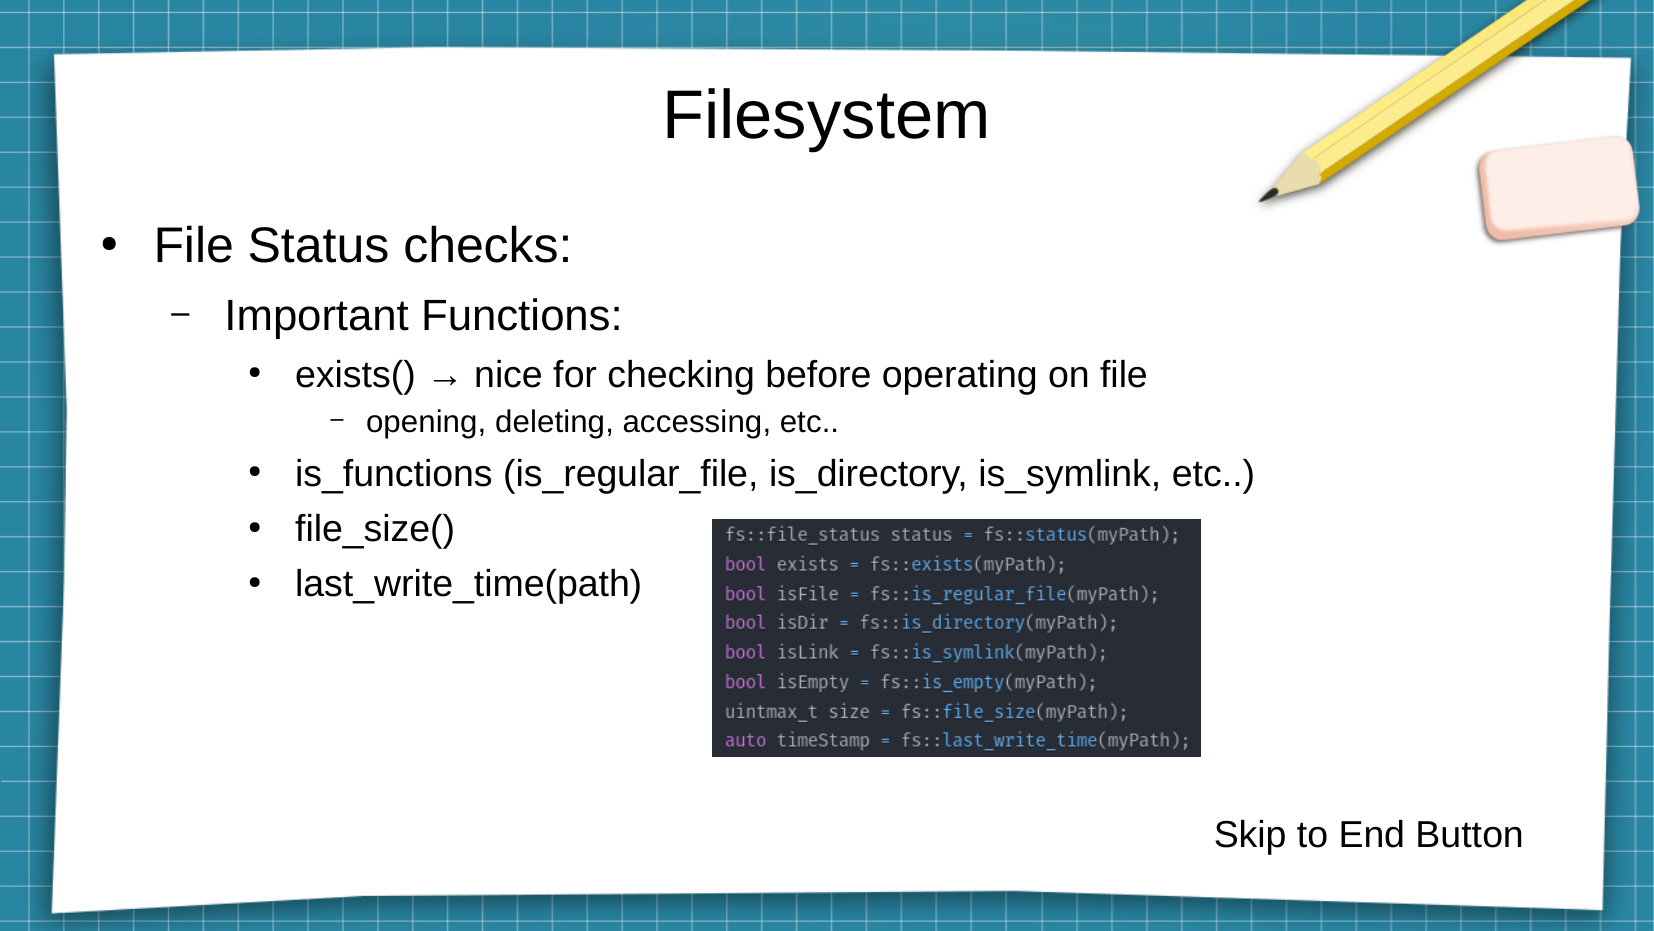

# Filesystem
File Status checks:
Important Functions:
exists() → nice for checking before operating on file
opening, deleting, accessing, etc..
is_functions (is_regular_file, is_directory, is_symlink, etc..)
file_size()
last_write_time(path)
Skip to End Button